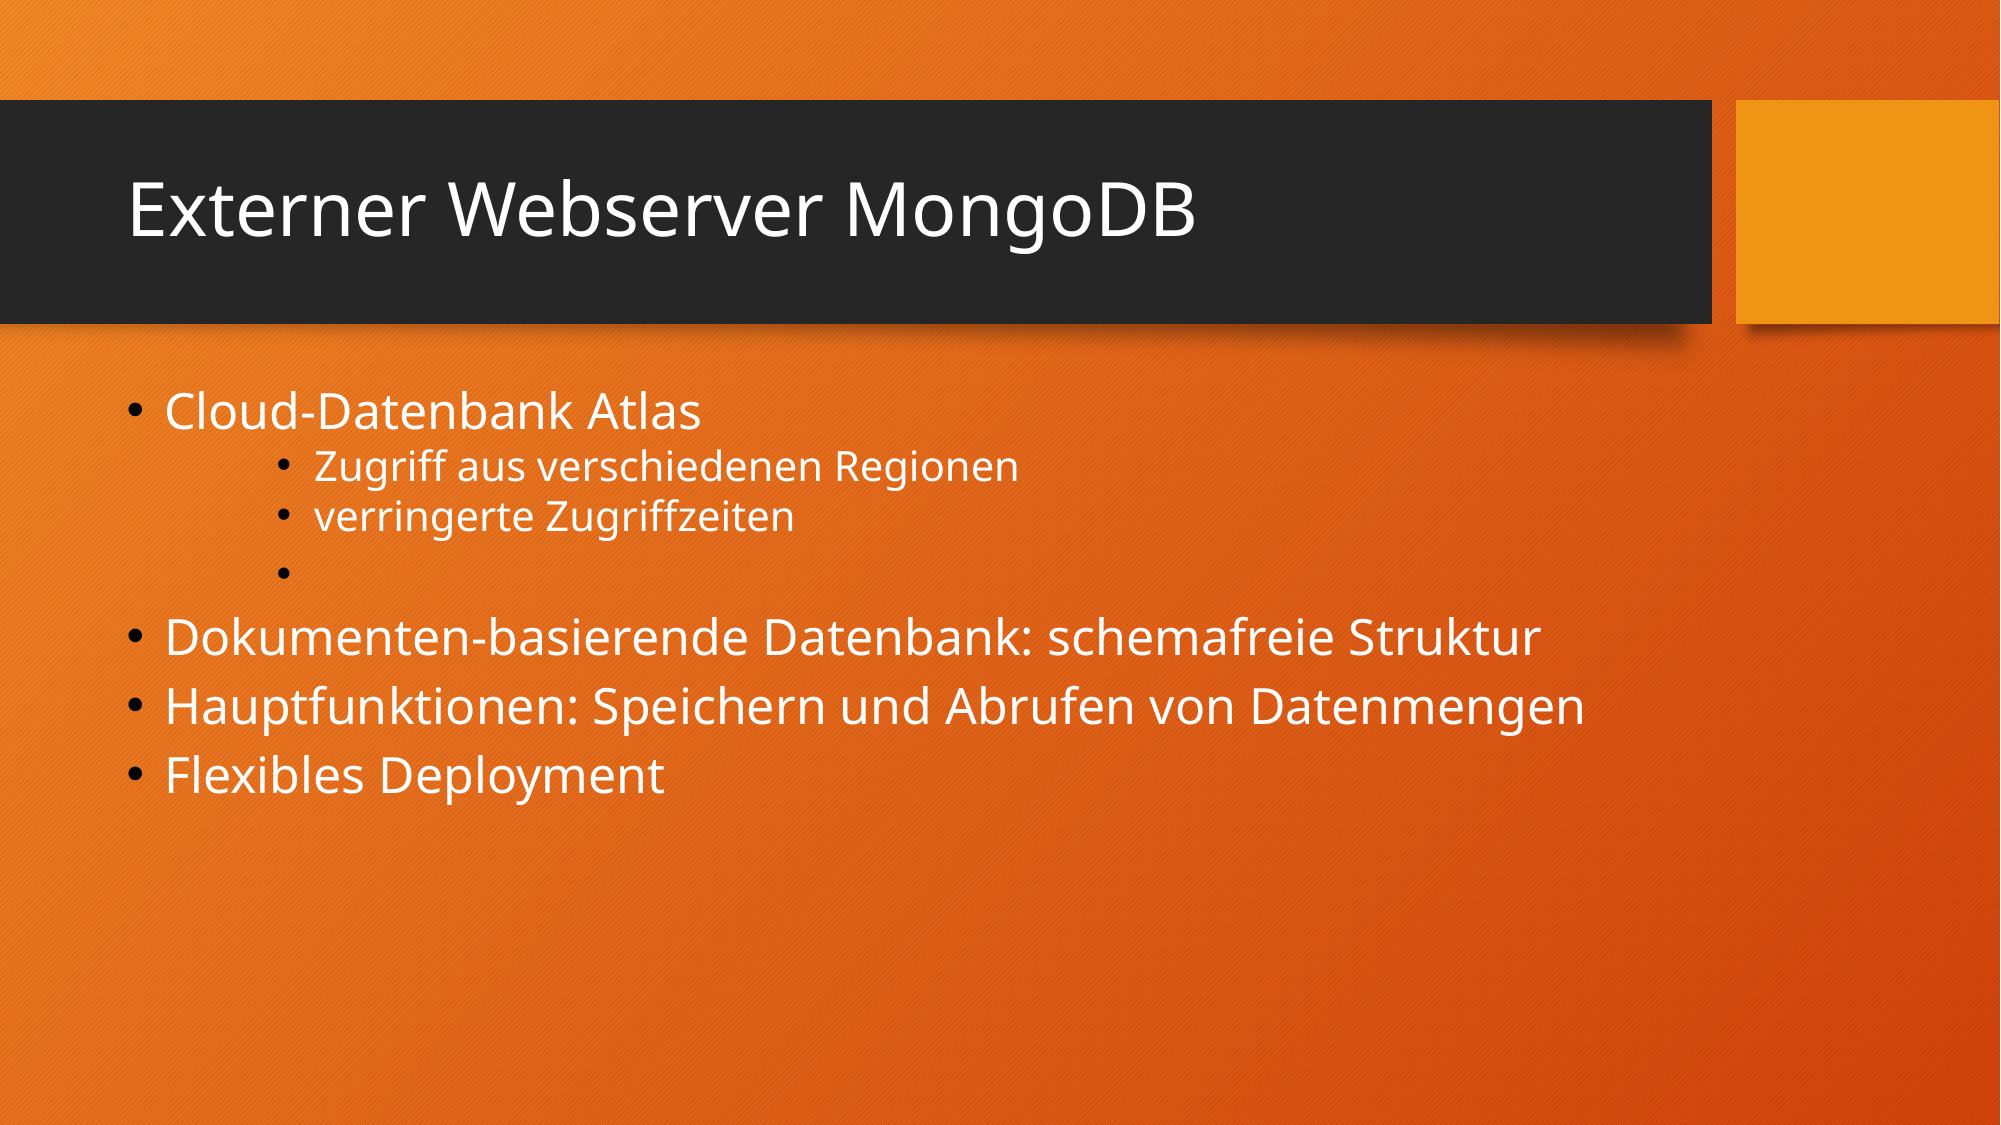

# Externer Webserver MongoDB
Cloud-Datenbank Atlas
Zugriff aus verschiedenen Regionen
verringerte Zugriffzeiten
Dokumenten-basierende Datenbank: schemafreie Struktur
Hauptfunktionen: Speichern und Abrufen von Datenmengen
Flexibles Deployment